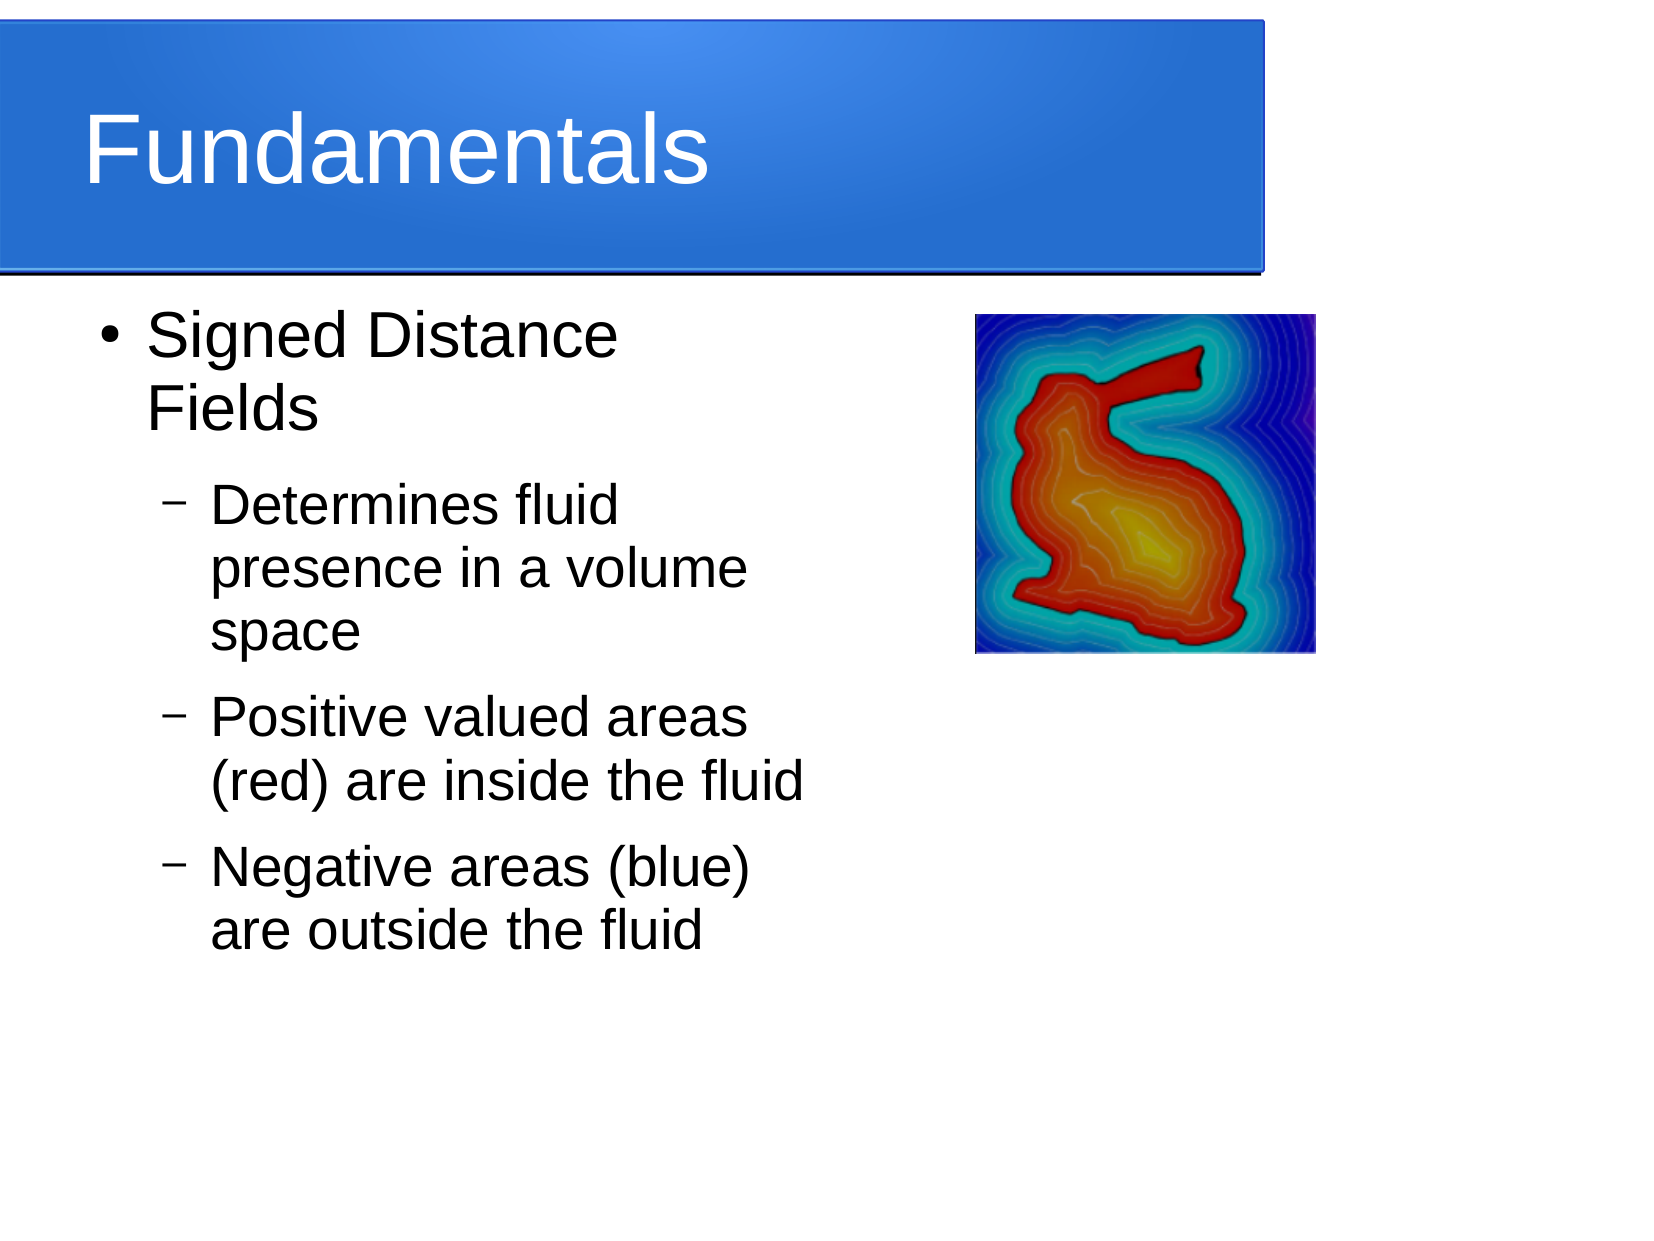

# Fundamentals
Signed Distance Fields
Determines fluid presence in a volume space
Positive valued areas (red) are inside the fluid
Negative areas (blue) are outside the fluid